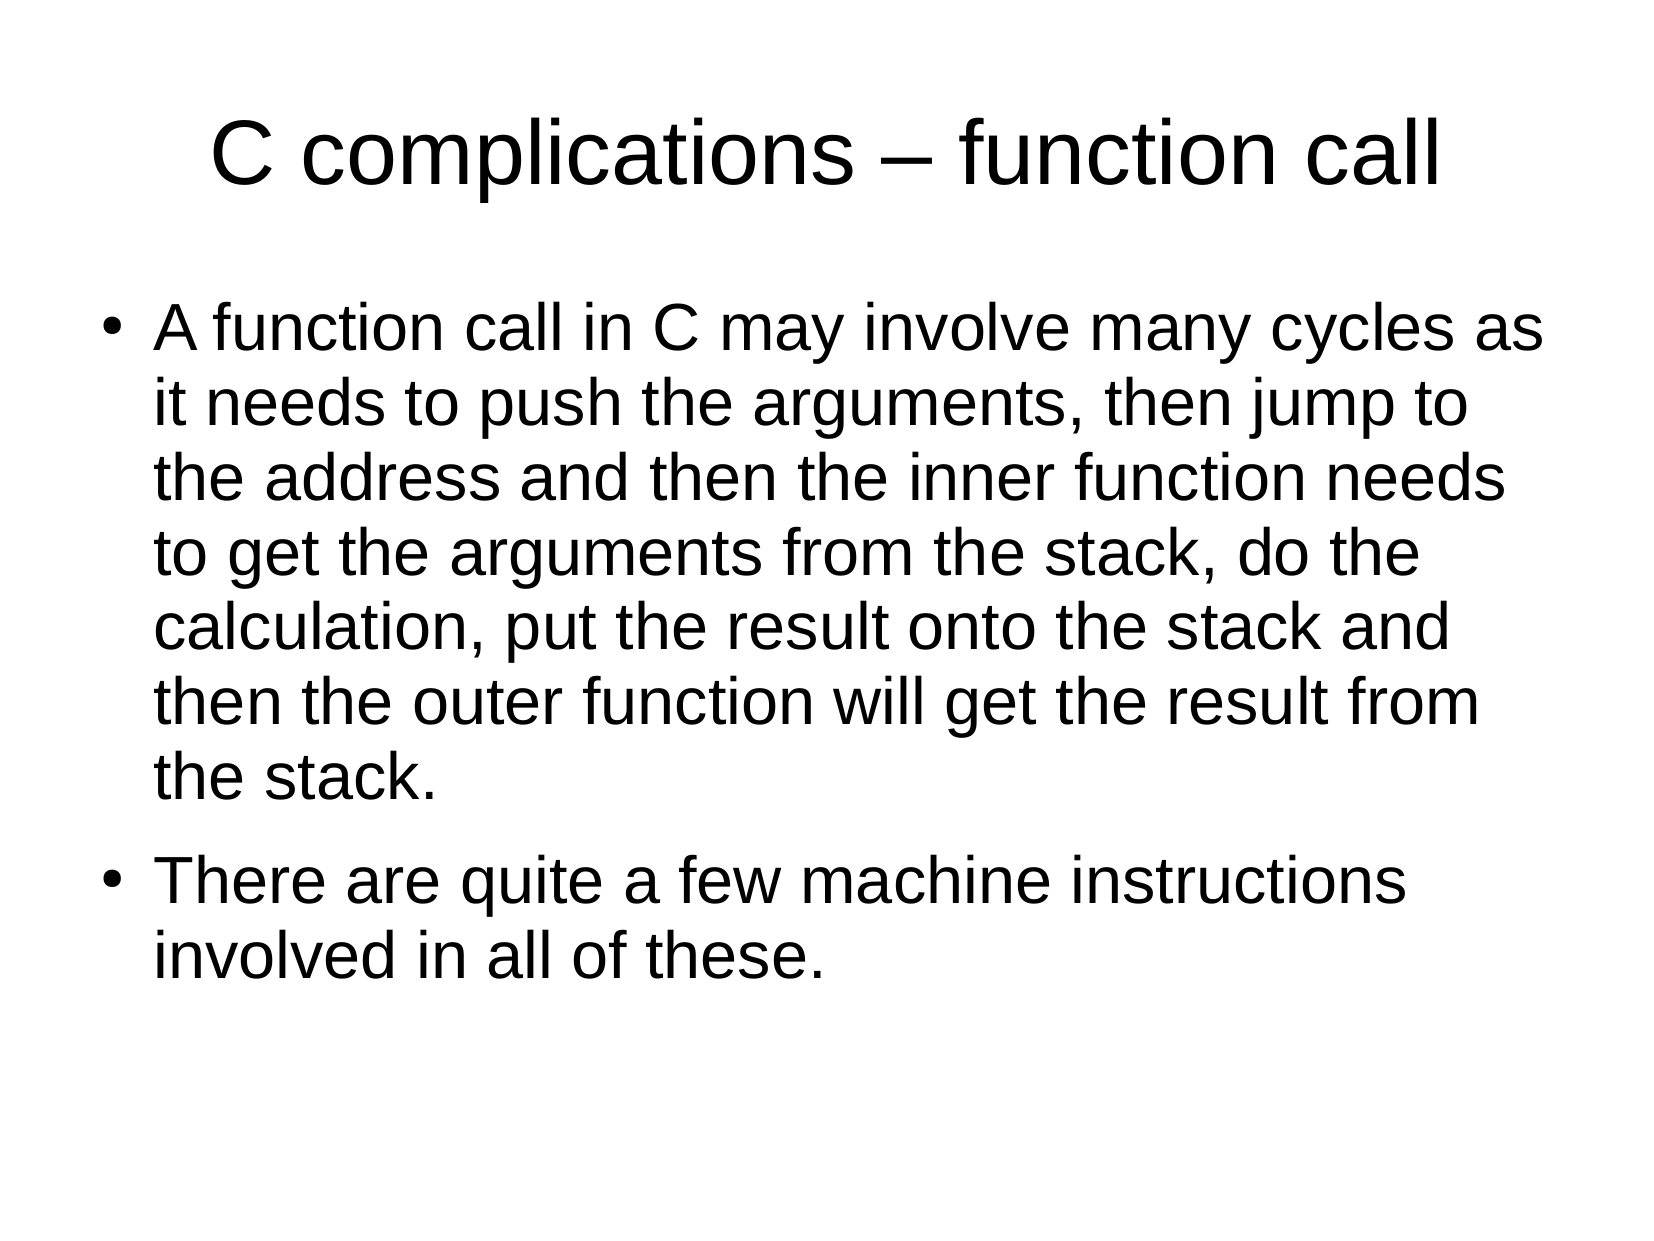

# C complications – function call
A function call in C may involve many cycles as it needs to push the arguments, then jump to the address and then the inner function needs to get the arguments from the stack, do the calculation, put the result onto the stack and then the outer function will get the result from the stack.
There are quite a few machine instructions involved in all of these.